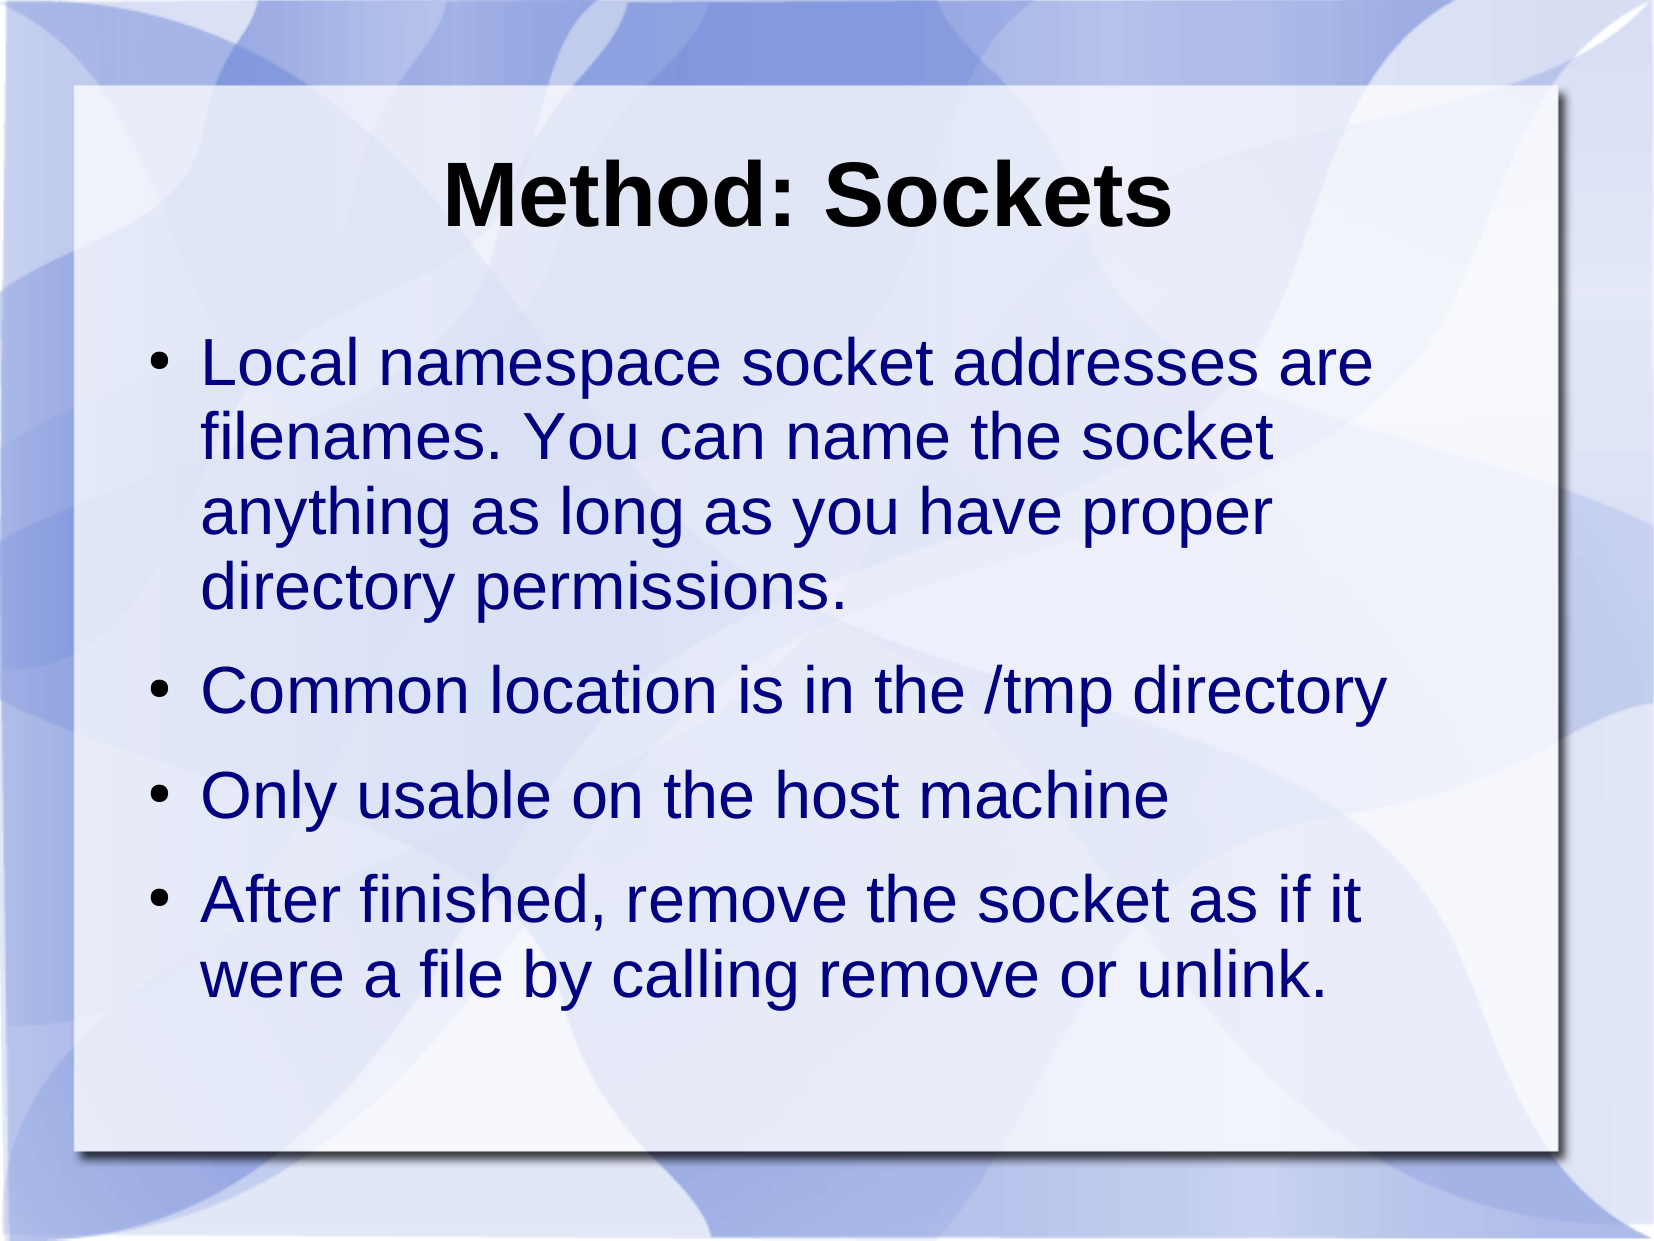

# Method: Sockets
Local namespace socket addresses are filenames. You can name the socket anything as long as you have proper directory permissions.
Common location is in the /tmp directory
Only usable on the host machine
After finished, remove the socket as if it were a file by calling remove or unlink.